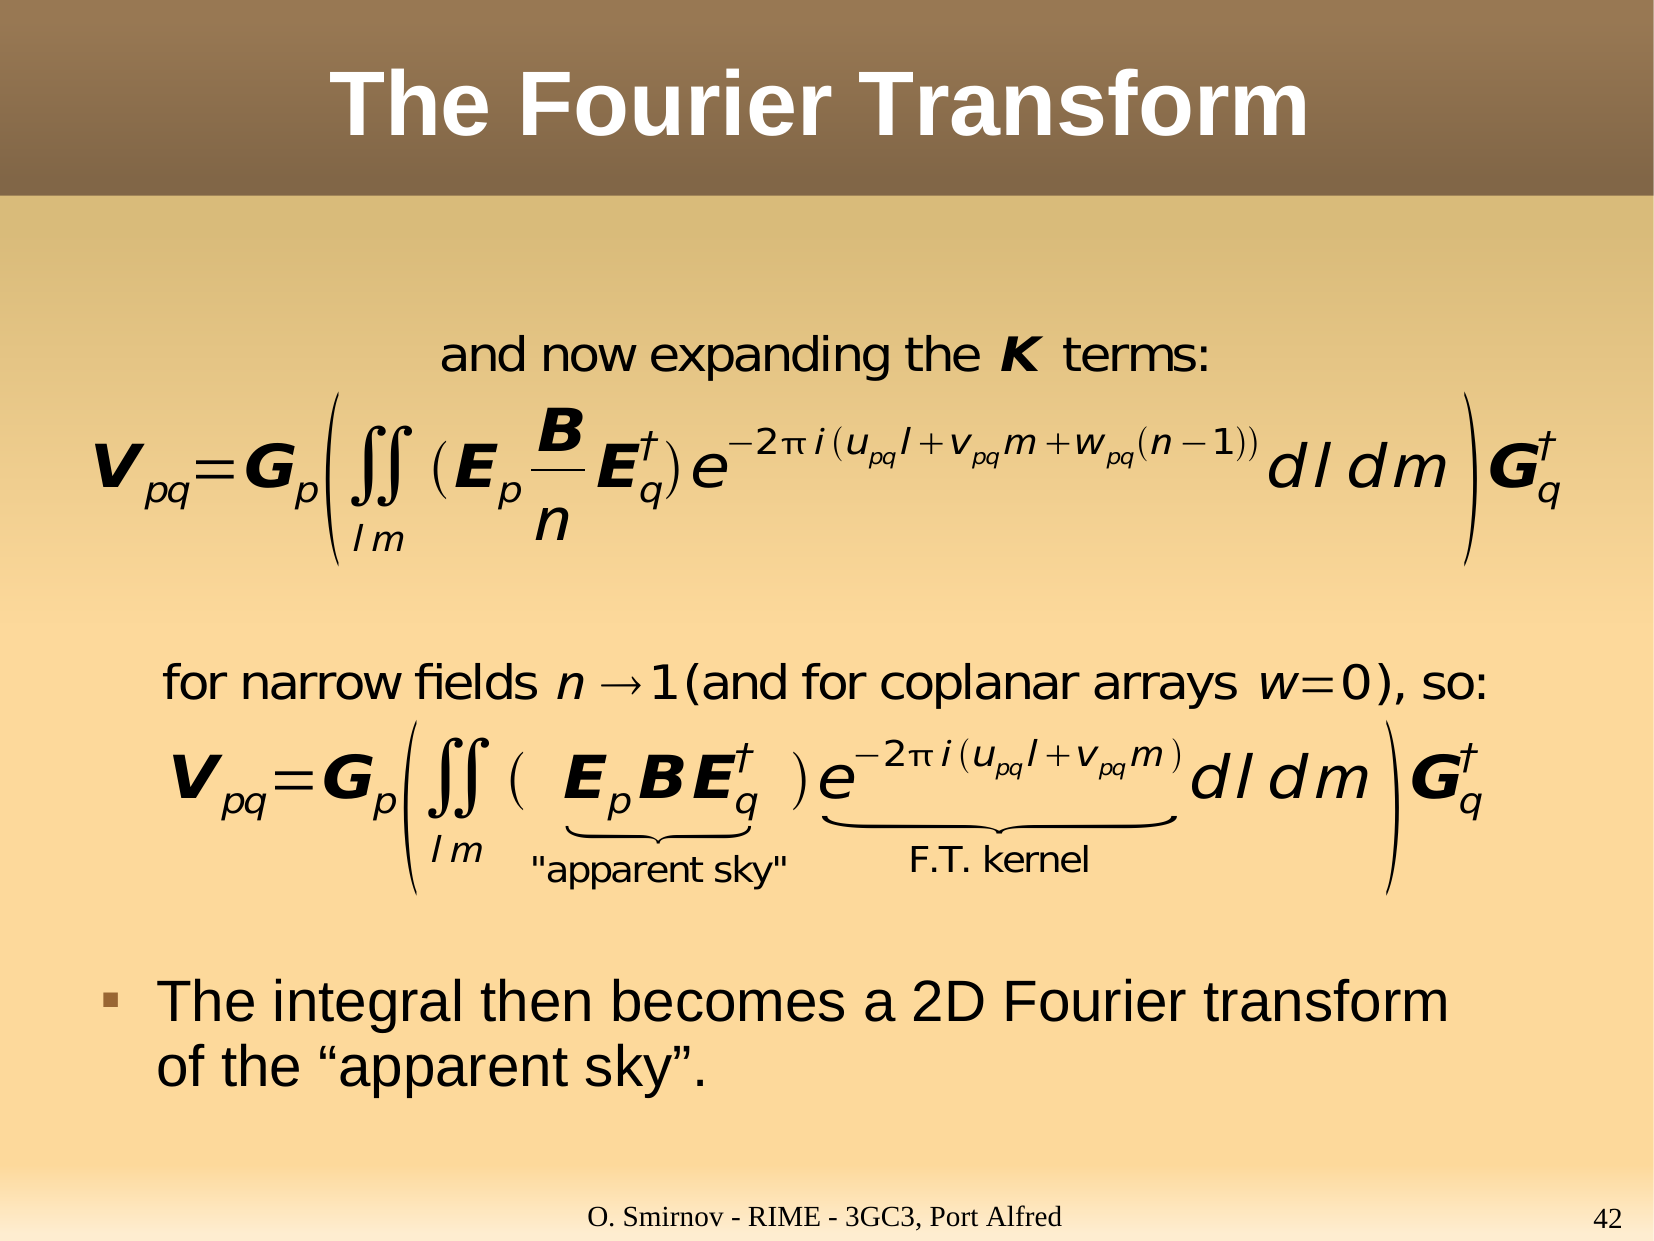

# The Fourier Transform
The integral then becomes a 2D Fourier transform of the “apparent sky”.
O. Smirnov - RIME - 3GC3, Port Alfred
42